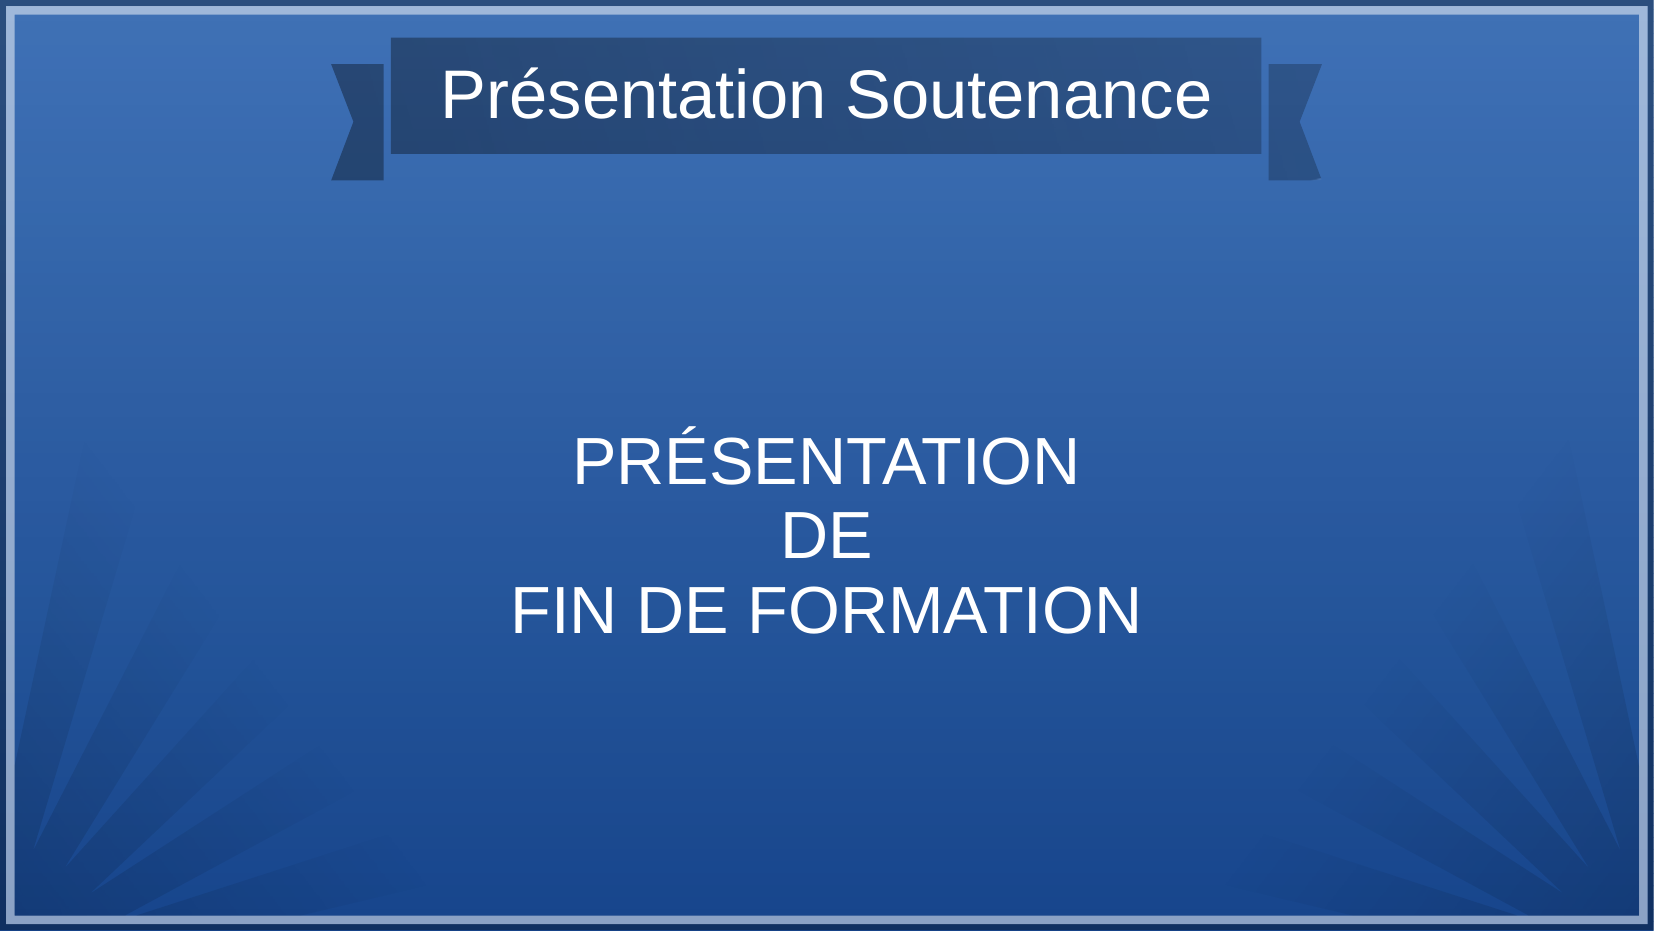

# Présentation Soutenance
PRÉSENTATION
DE
FIN DE FORMATION